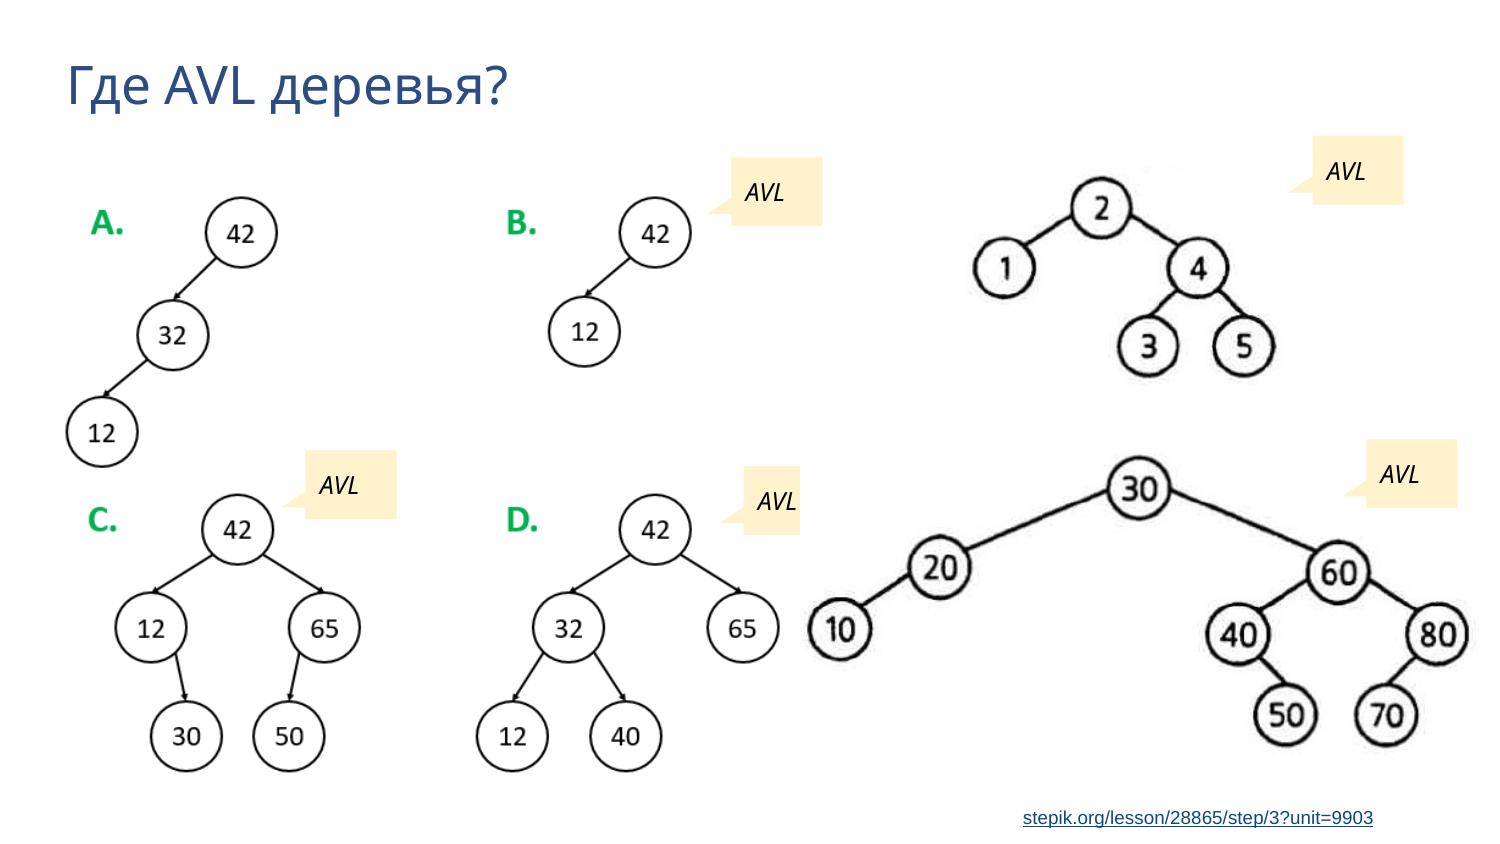

# Где AVL деревья?
AVL
AVL
AVL
AVL
AVL
stepik.org/lesson/28865/step/3?unit=9903